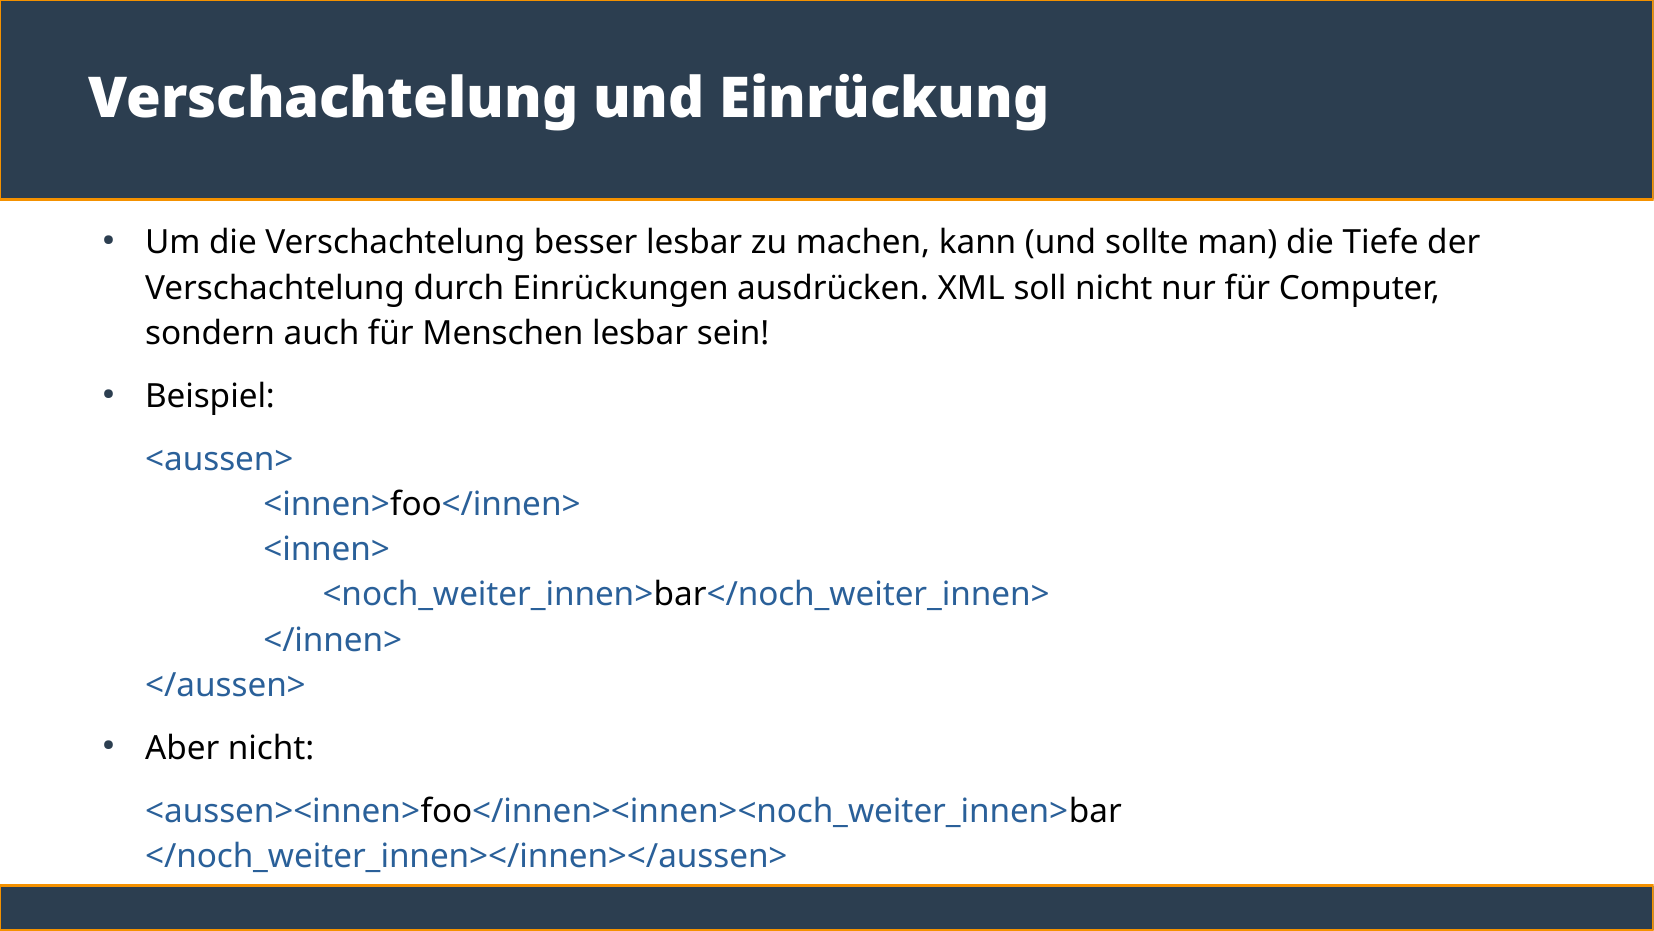

# Verschachtelung und Einrückung
Um die Verschachtelung besser lesbar zu machen, kann (und sollte man) die Tiefe der Verschachtelung durch Einrückungen ausdrücken. XML soll nicht nur für Computer, sondern auch für Menschen lesbar sein!
Beispiel:
<aussen>
		<innen>foo</innen>
		<innen>
			<noch_weiter_innen>bar</noch_weiter_innen>
		</innen>
</aussen>
Aber nicht:
<aussen><innen>foo</innen><innen><noch_weiter_innen>bar
</noch_weiter_innen></innen></aussen>